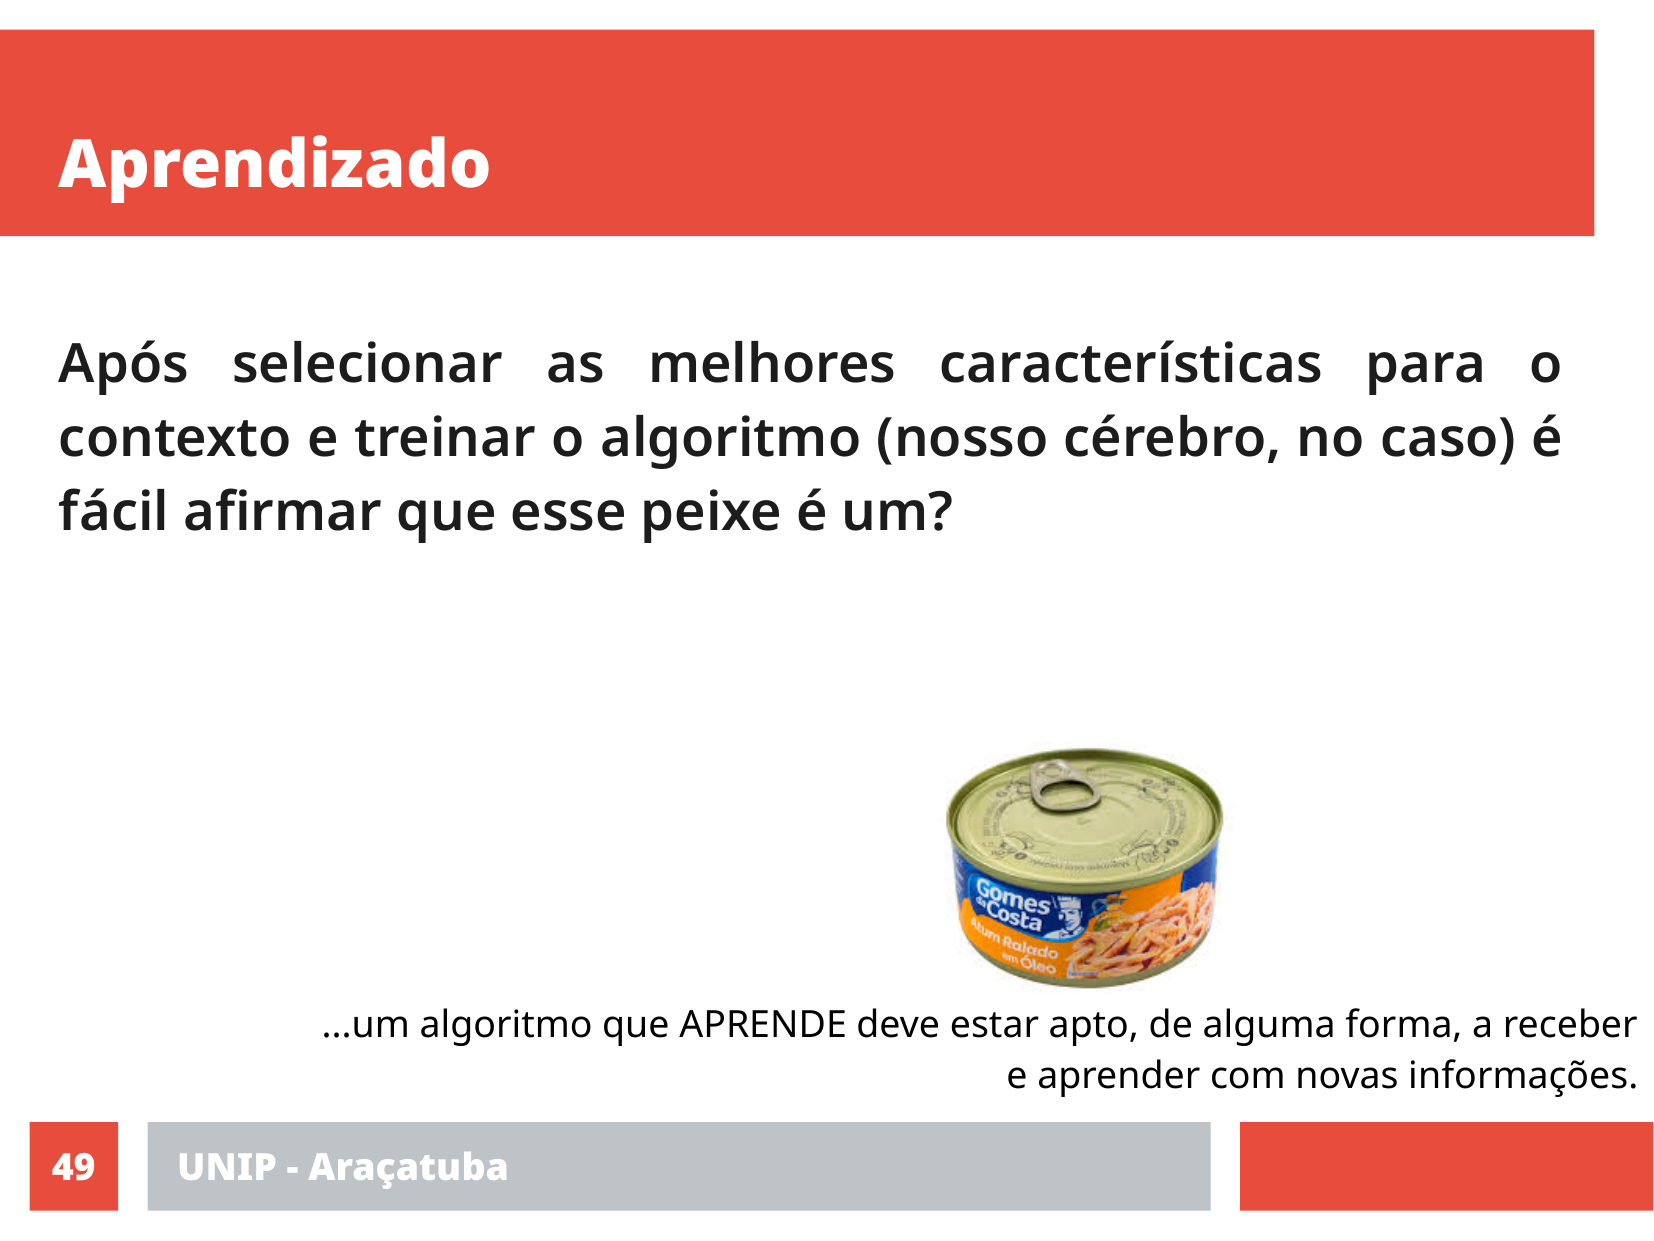

# Aprendizado
Após selecionar as melhores características para o contexto e treinar o algoritmo (nosso cérebro, no caso) é fácil afirmar que esse peixe é um?
...um algoritmo que APRENDE deve estar apto, de alguma forma, a receber e aprender com novas informações.
49
UNIP - Araçatuba